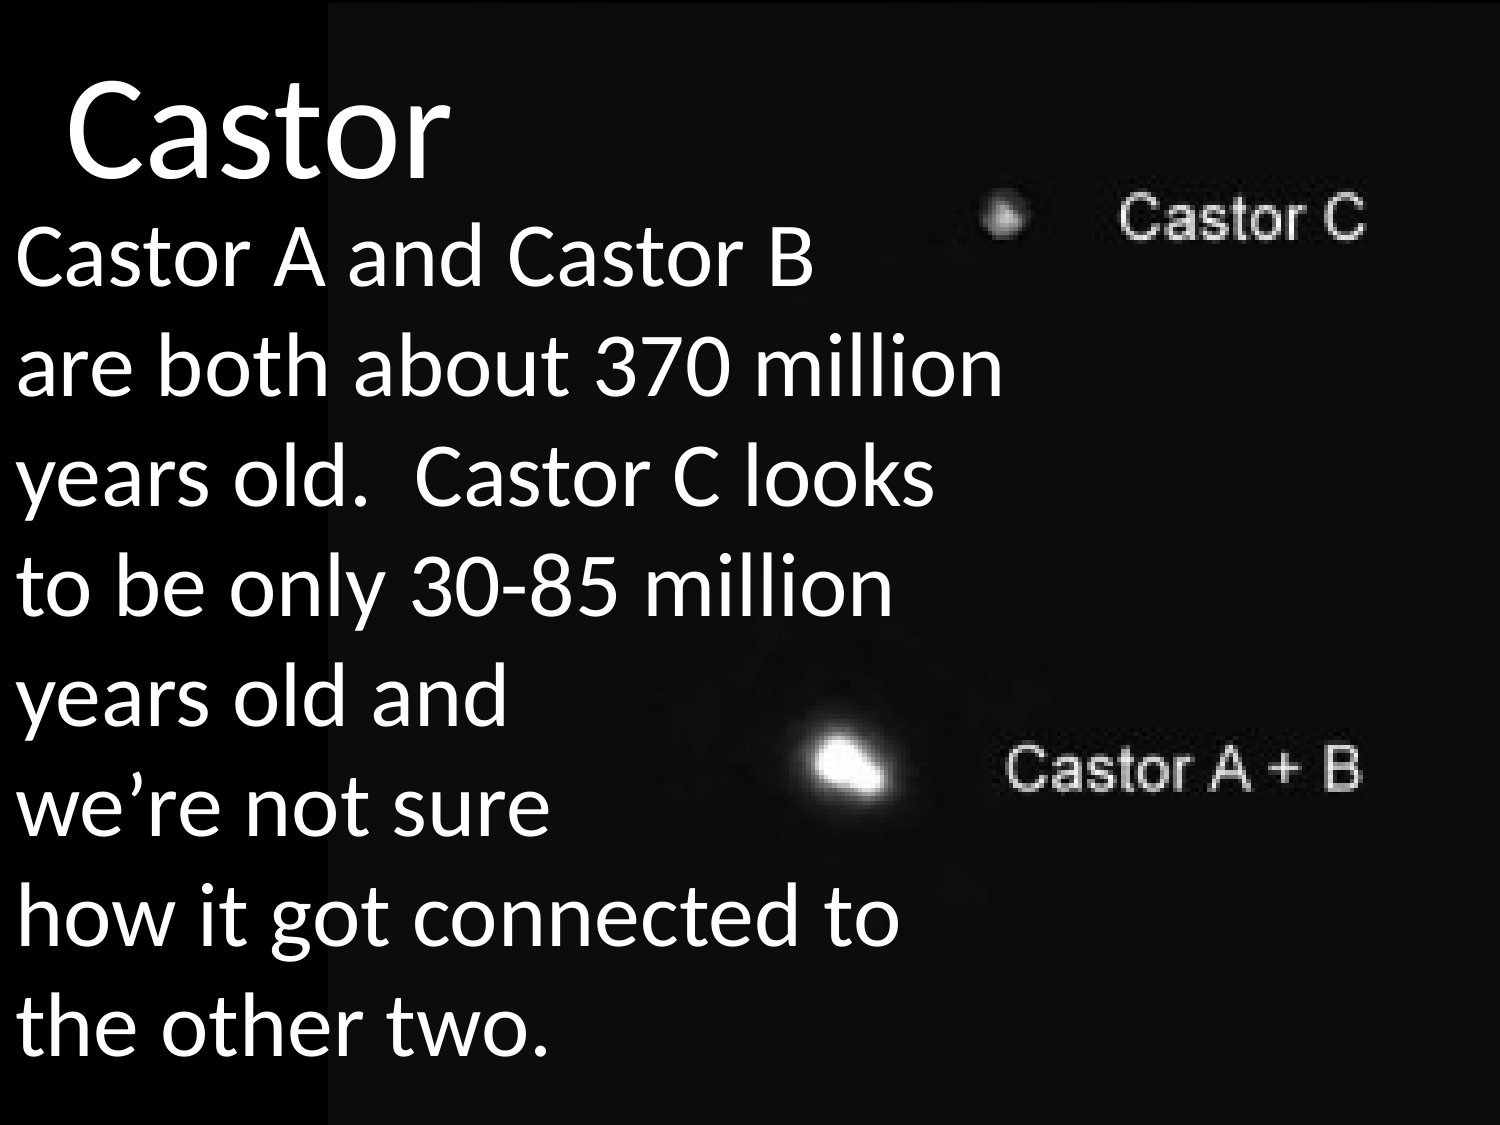

Castor
Castor A and Castor B
are both about 370 million years old. Castor C looks to be only 30-85 million
years old and
we’re not sure
how it got connected to the other two.